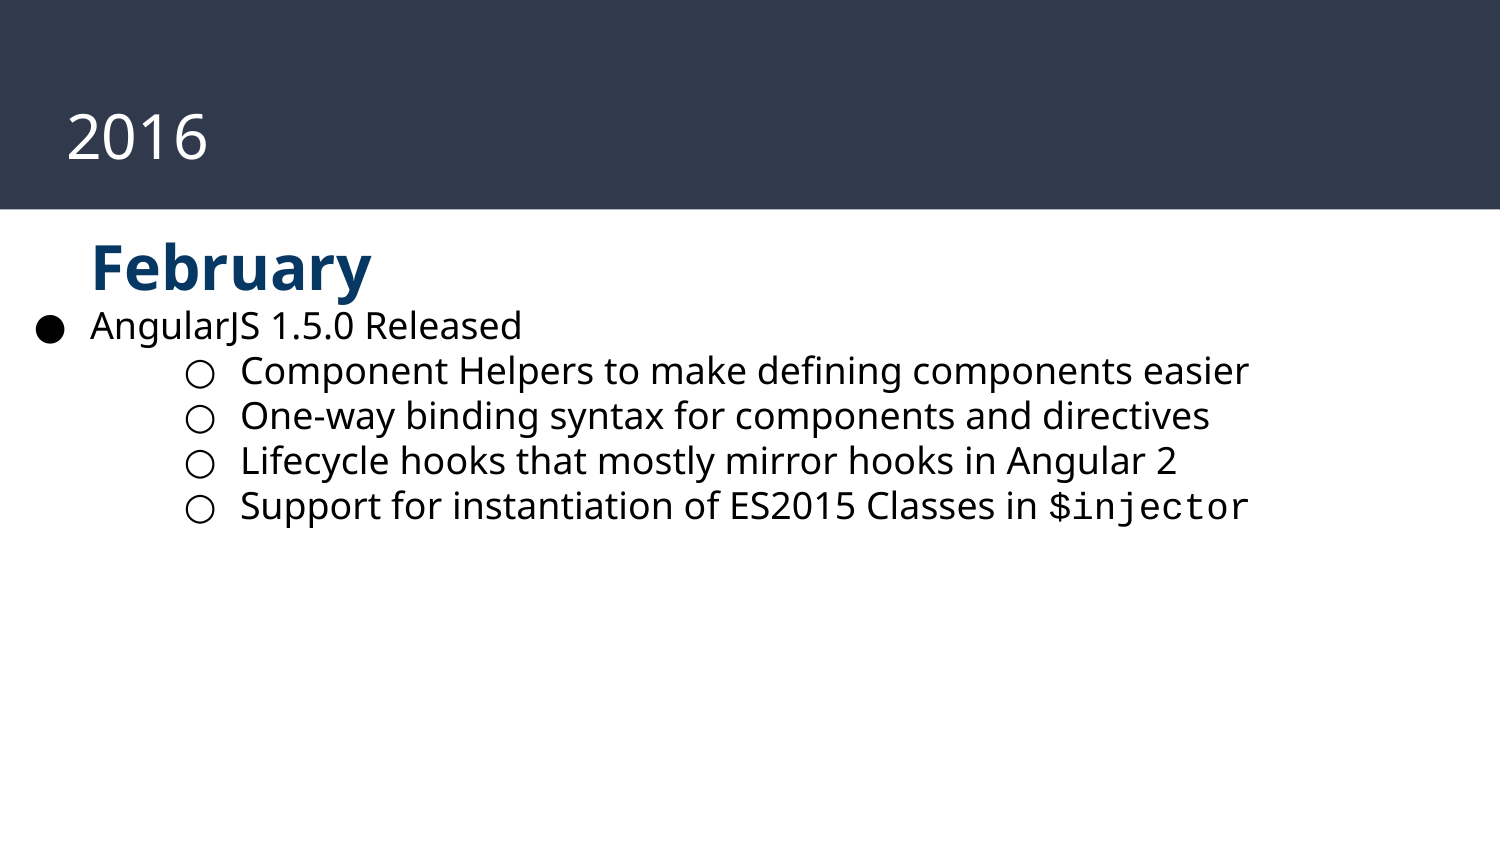

# 2016
February
AngularJS 1.5.0 Released
Component Helpers to make defining components easier
One-way binding syntax for components and directives
Lifecycle hooks that mostly mirror hooks in Angular 2
Support for instantiation of ES2015 Classes in $injector